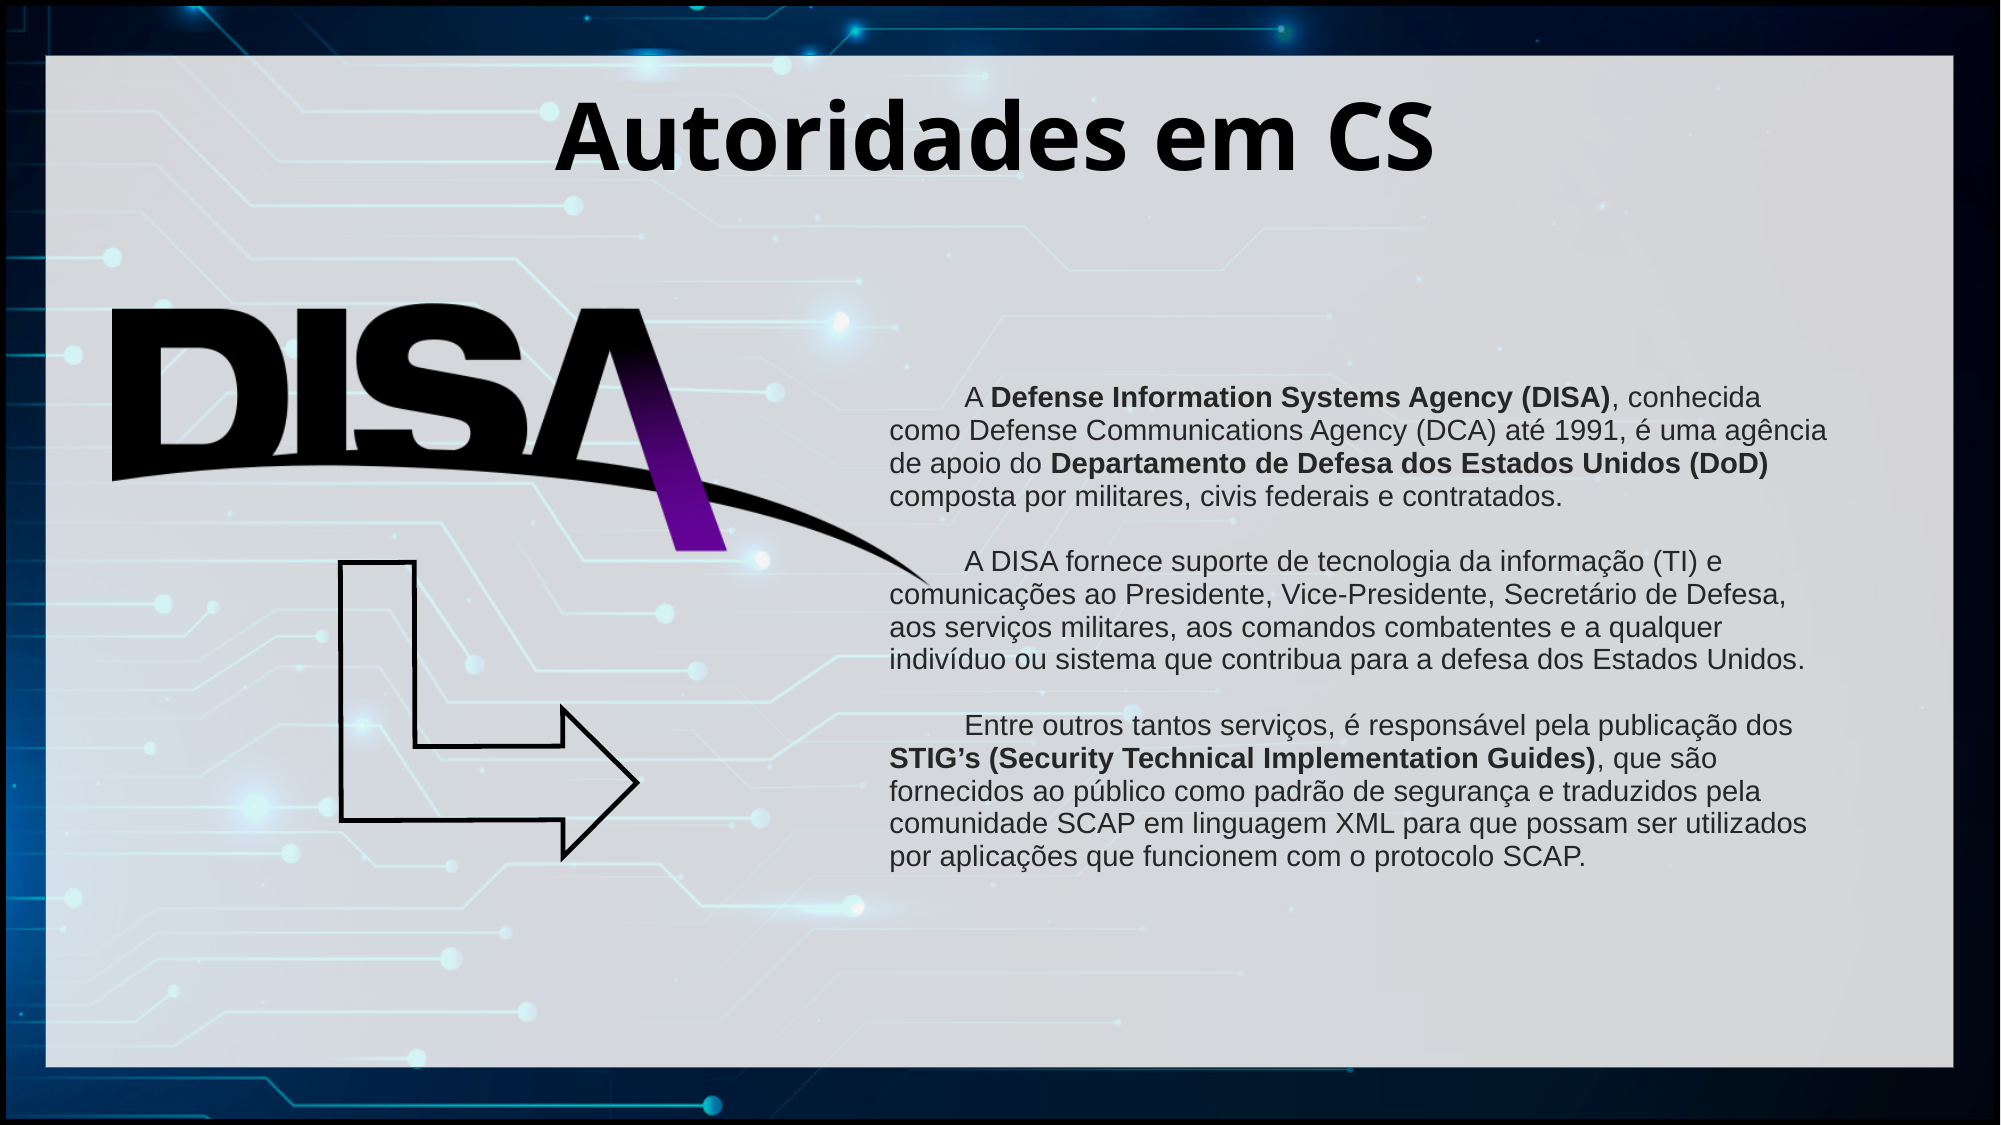

# Autoridades em CS
	A Defense Information Systems Agency (DISA), conhecida como Defense Communications Agency (DCA) até 1991, é uma agência de apoio do Departamento de Defesa dos Estados Unidos (DoD) composta por militares, civis federais e contratados.
	A DISA fornece suporte de tecnologia da informação (TI) e comunicações ao Presidente, Vice-Presidente, Secretário de Defesa, aos serviços militares, aos comandos combatentes e a qualquer indivíduo ou sistema que contribua para a defesa dos Estados Unidos.
	Entre outros tantos serviços, é responsável pela publicação dos STIG’s (Security Technical Implementation Guides), que são fornecidos ao público como padrão de segurança e traduzidos pela comunidade SCAP em linguagem XML para que possam ser utilizados por aplicações que funcionem com o protocolo SCAP.